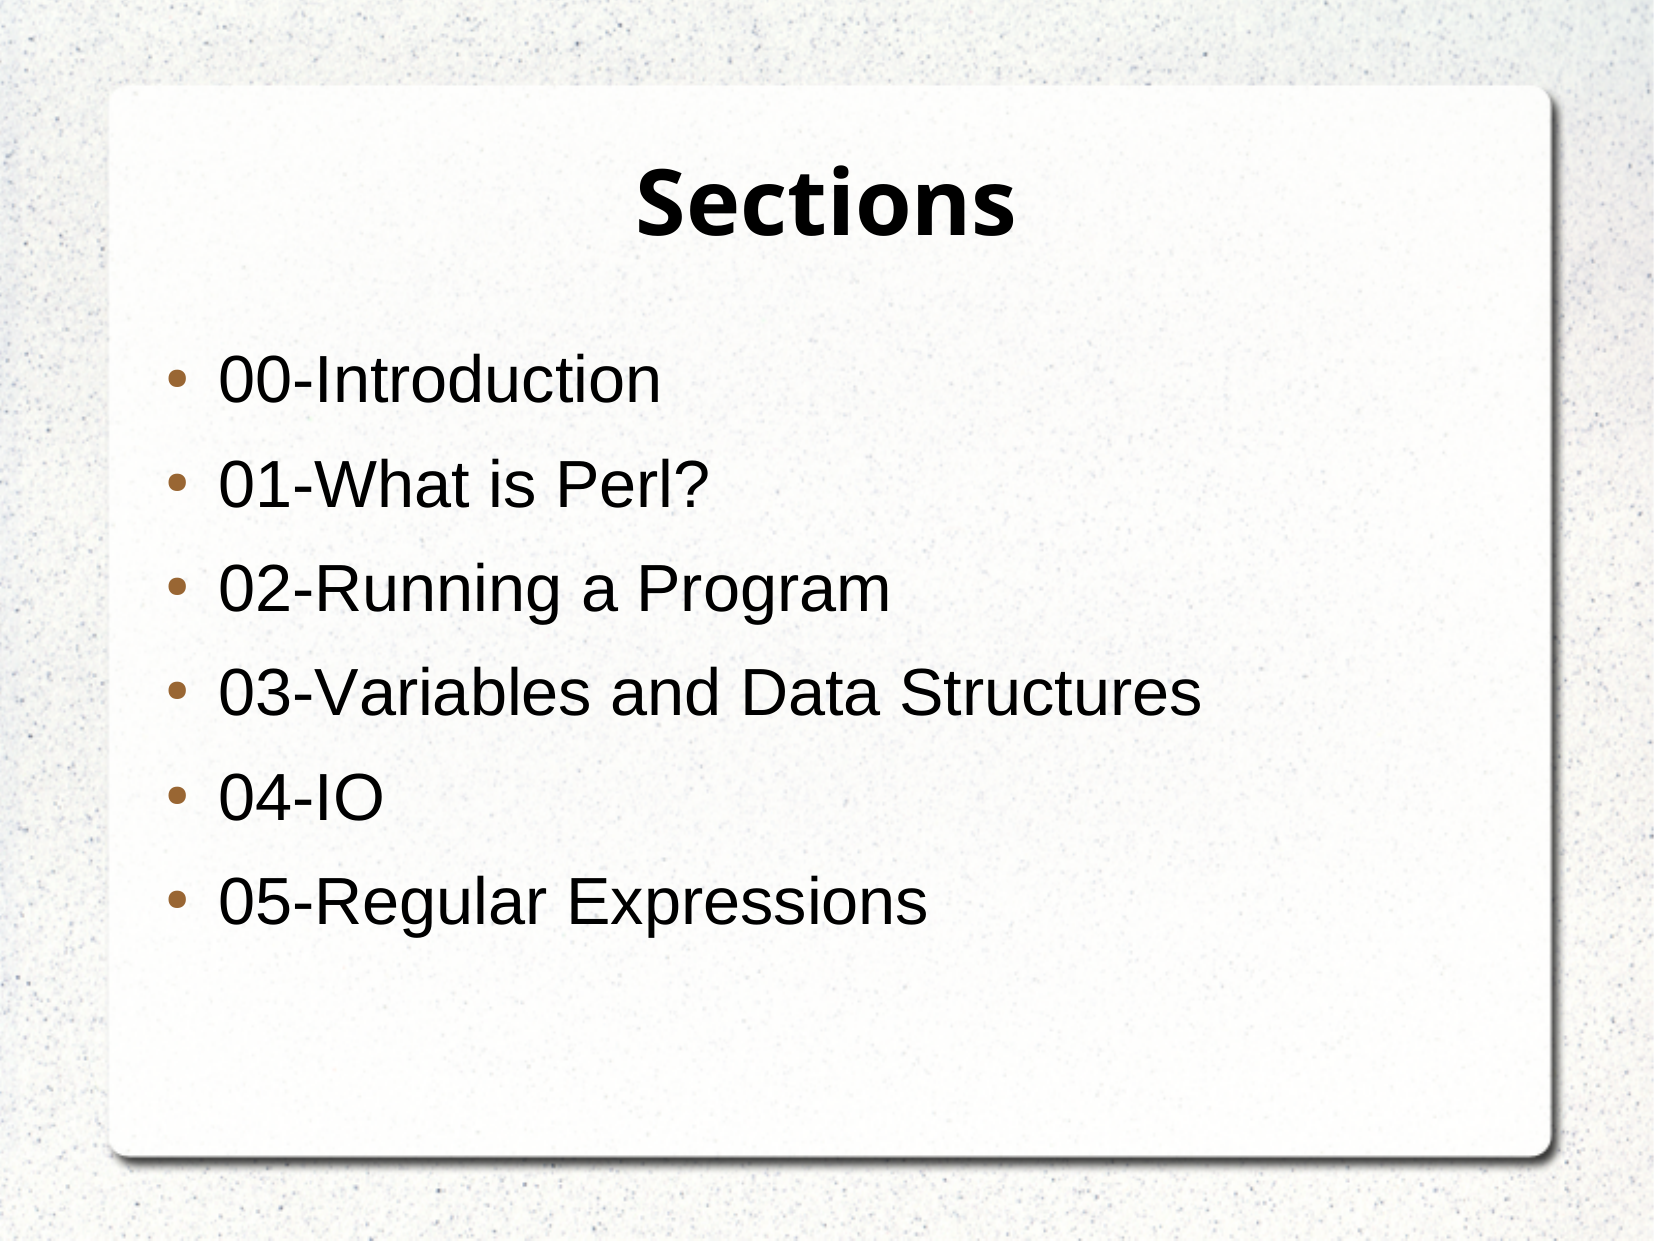

# Sections
00-Introduction
01-What is Perl?
02-Running a Program
03-Variables and Data Structures
04-IO
05-Regular Expressions